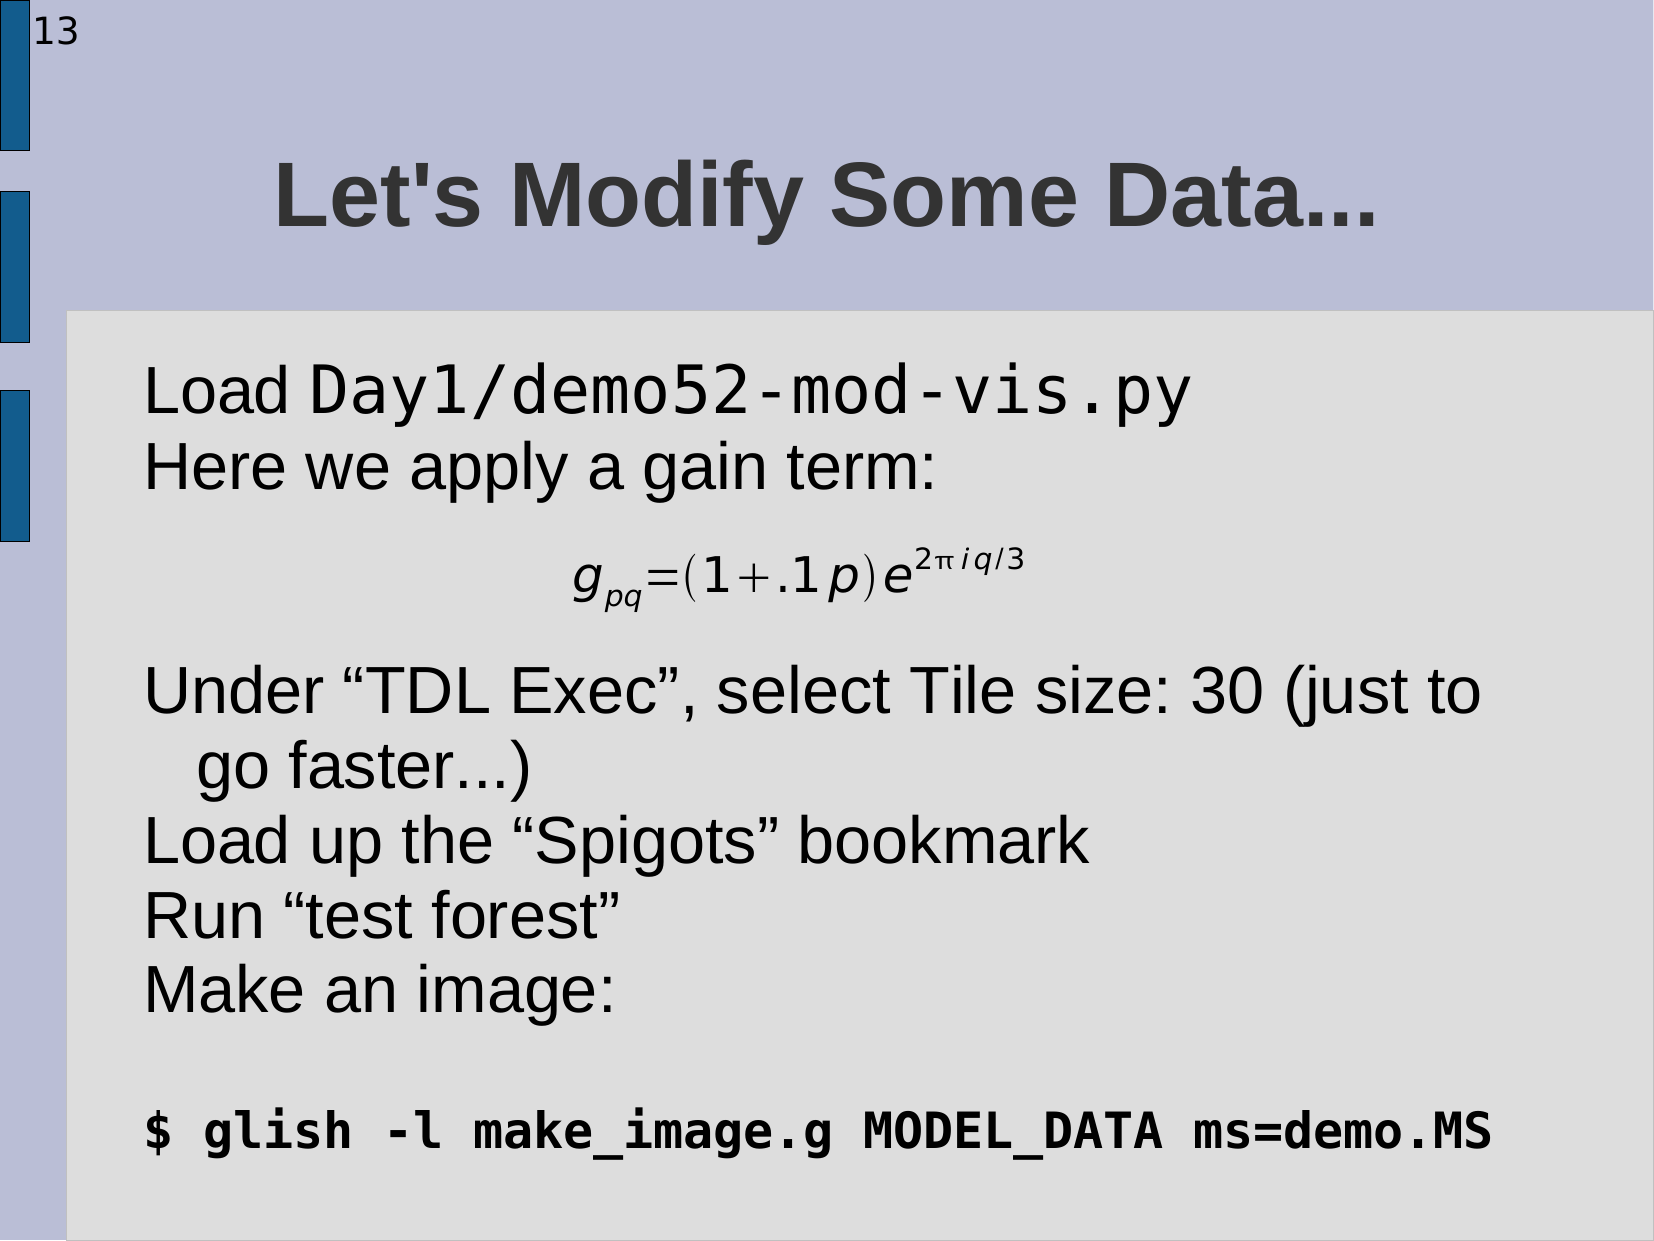

# Let's Modify Some Data...
Load Day1/demo52-mod-vis.py
Here we apply a gain term:
Under “TDL Exec”, select Tile size: 30 (just to go faster...)
Load up the “Spigots” bookmark
Run “test forest”
Make an image:
$ glish -l make_image.g MODEL_DATA ms=demo.MS